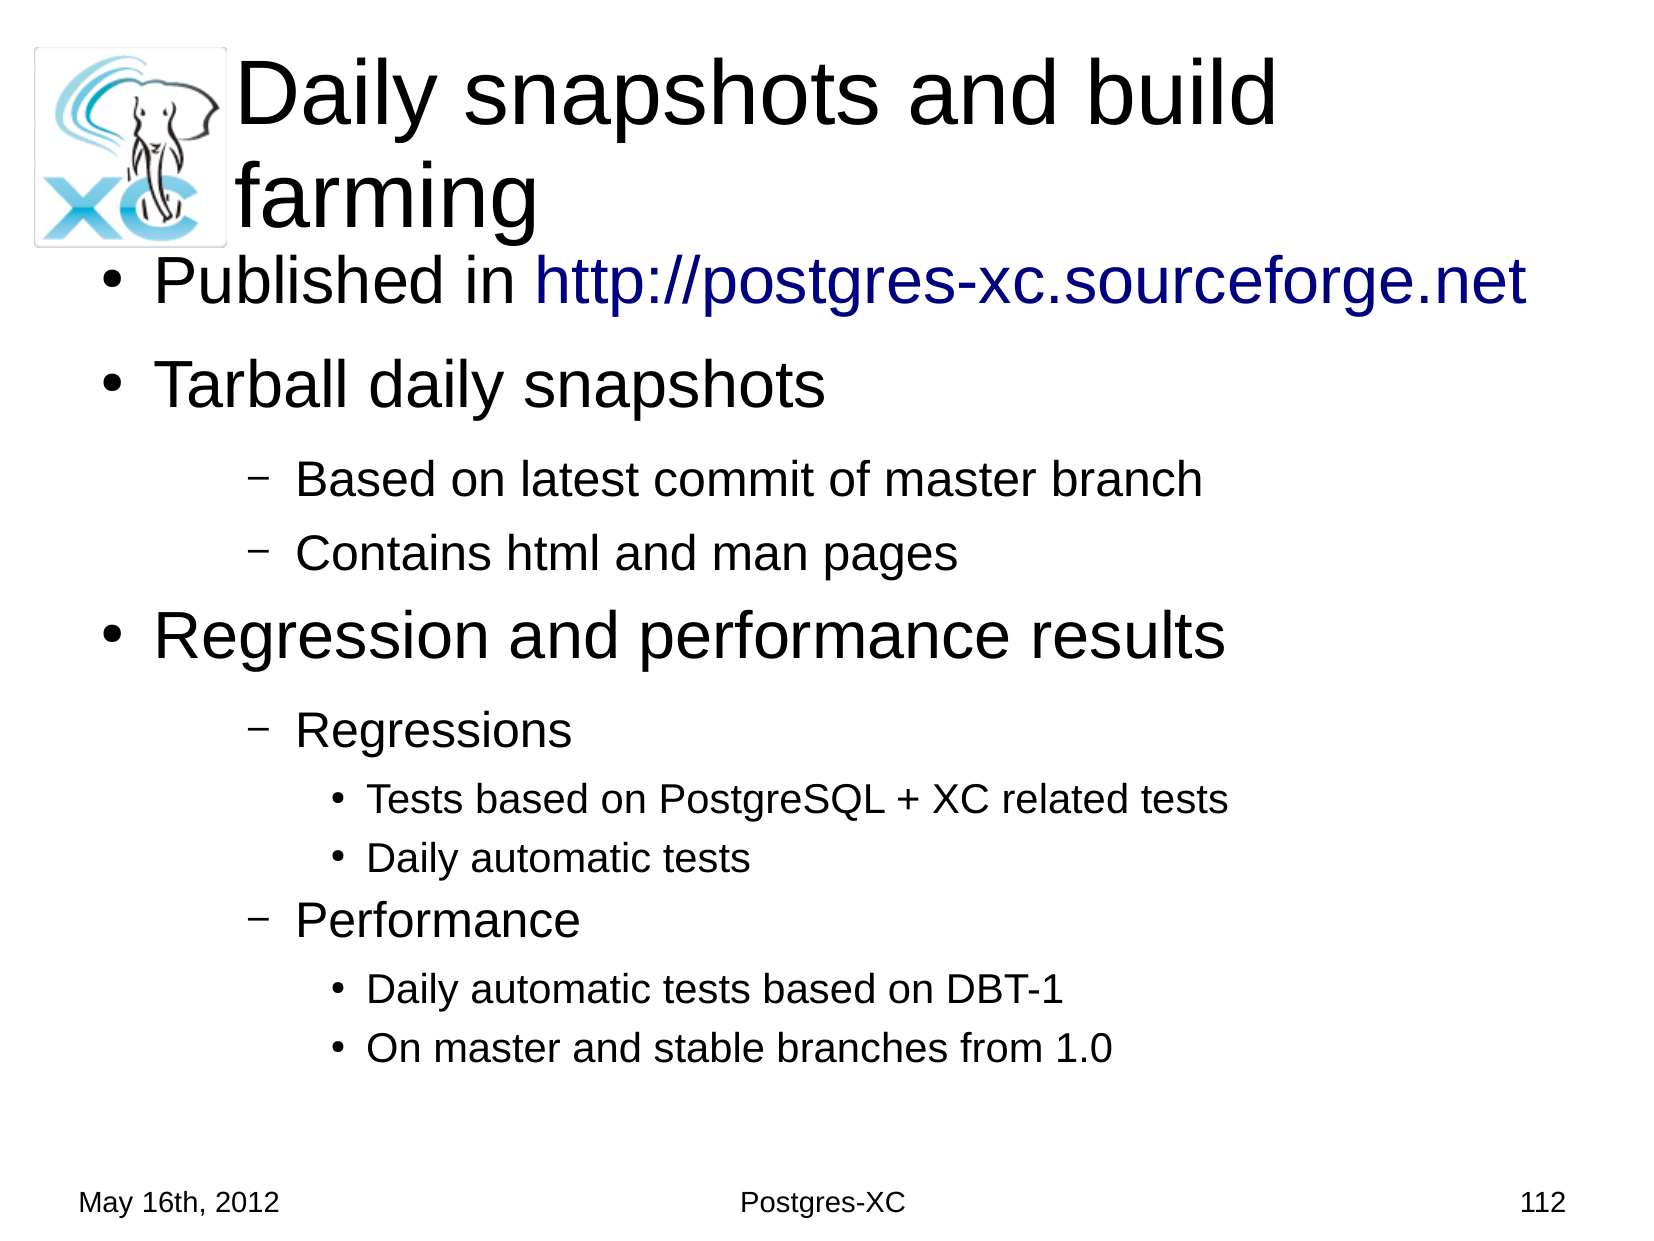

# Daily snapshots and build farming
Published in http://postgres-xc.sourceforge.net
Tarball daily snapshots
Based on latest commit of master branch
Contains html and man pages
Regression and performance results
Regressions
Tests based on PostgreSQL + XC related tests
Daily automatic tests
Performance
Daily automatic tests based on DBT-1
On master and stable branches from 1.0
112